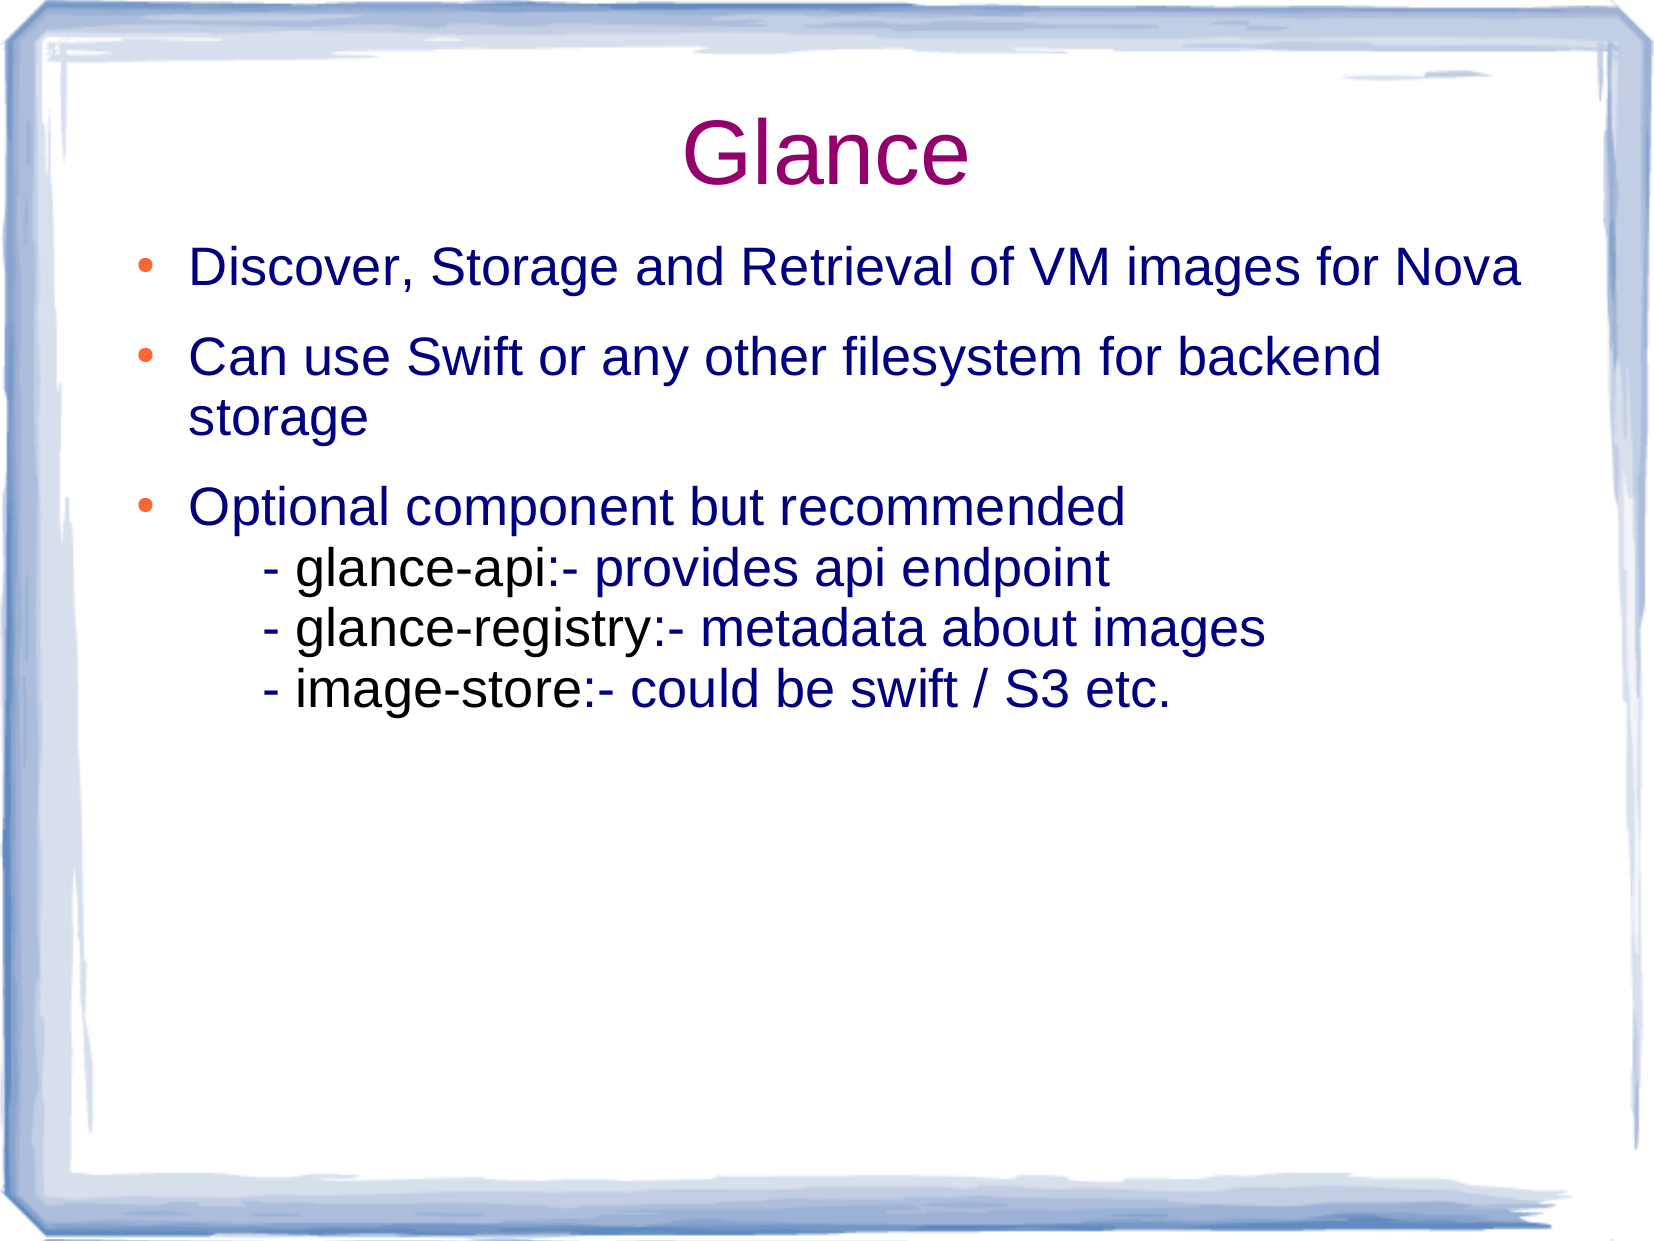

# Glance
Discover, Storage and Retrieval of VM images for Nova
Can use Swift or any other filesystem for backend storage
Optional component but recommended
	- glance-api:- provides api endpoint
	- glance-registry:- metadata about images
	- image-store:- could be swift / S3 etc.